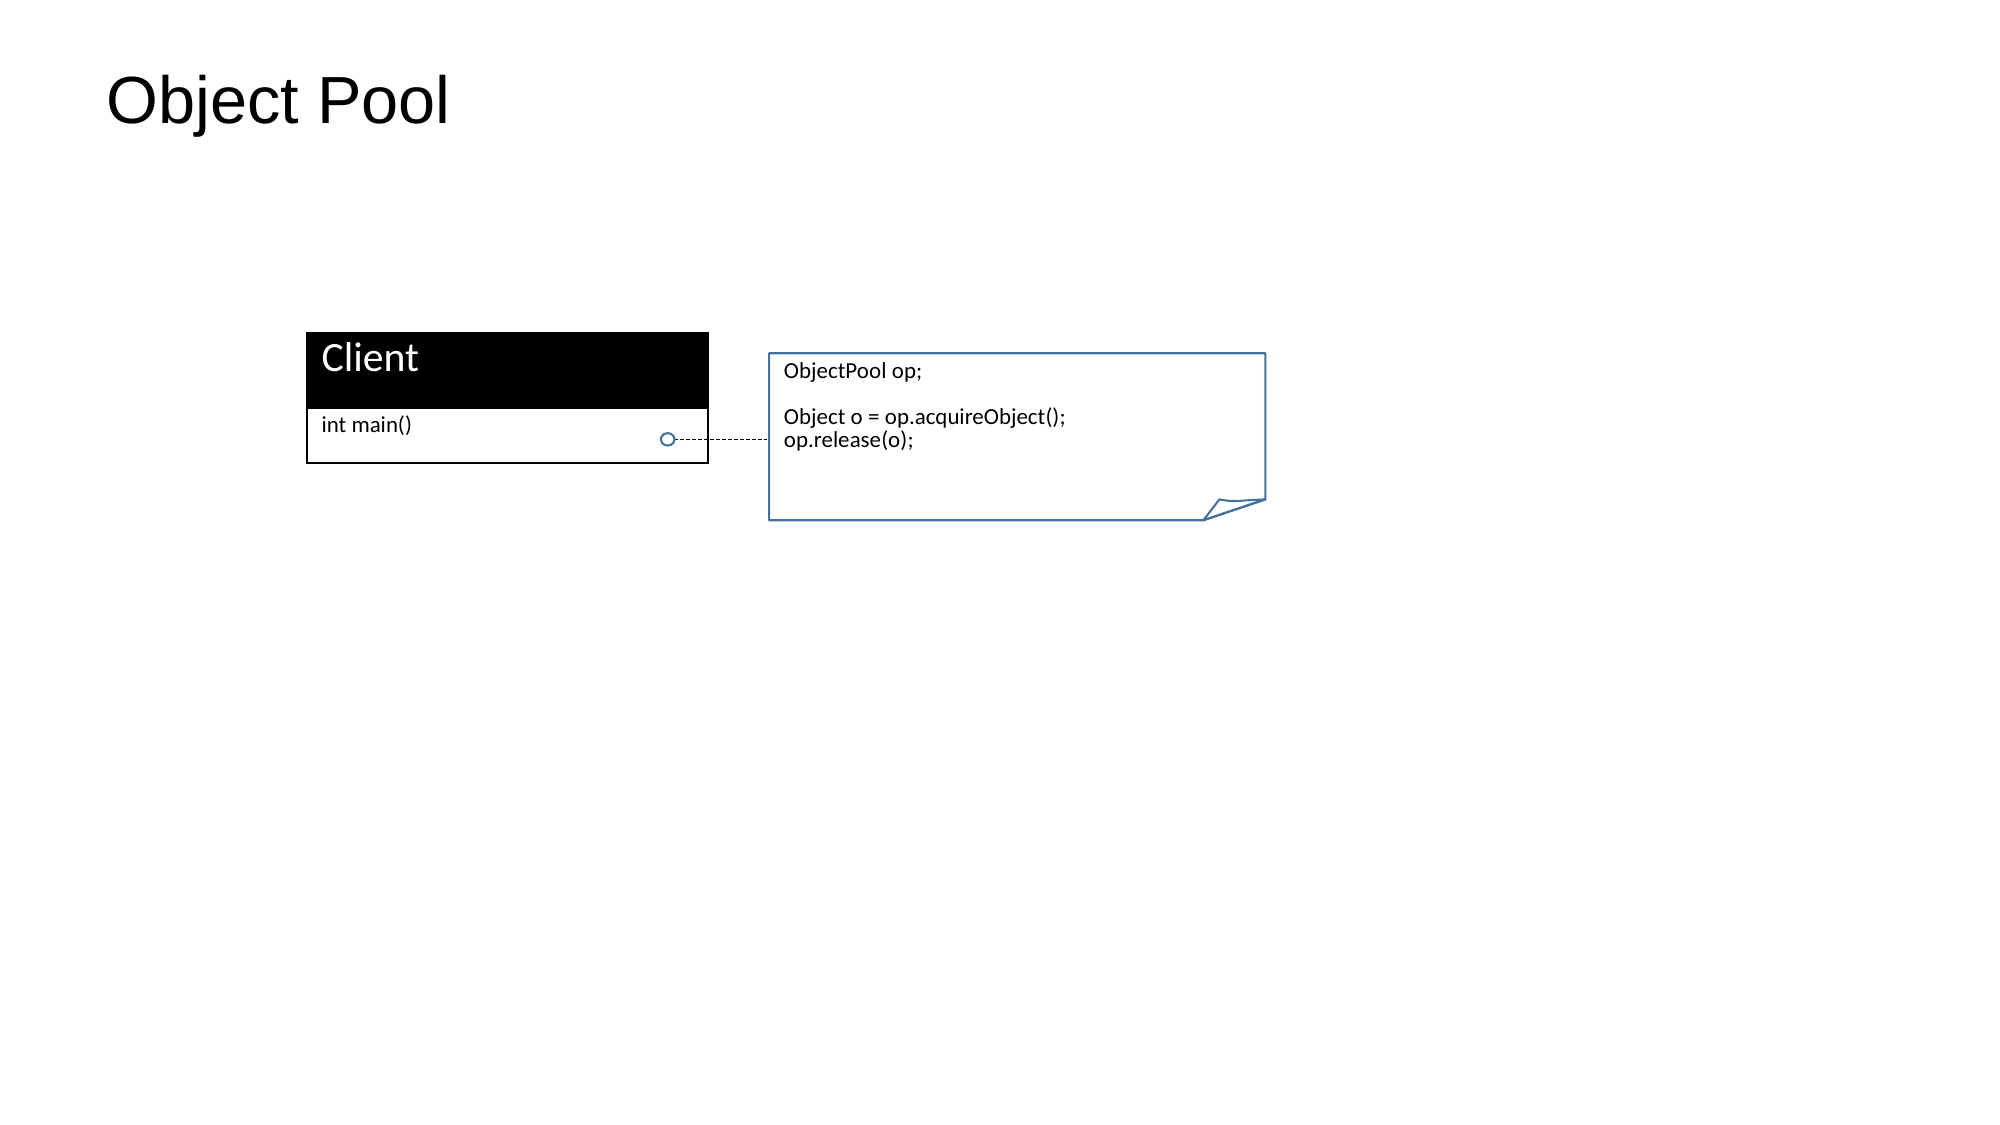

# Object Pool
| Client |
| --- |
| int main() |
ObjectPool op;
Object o = op.acquireObject();
op.release(o);